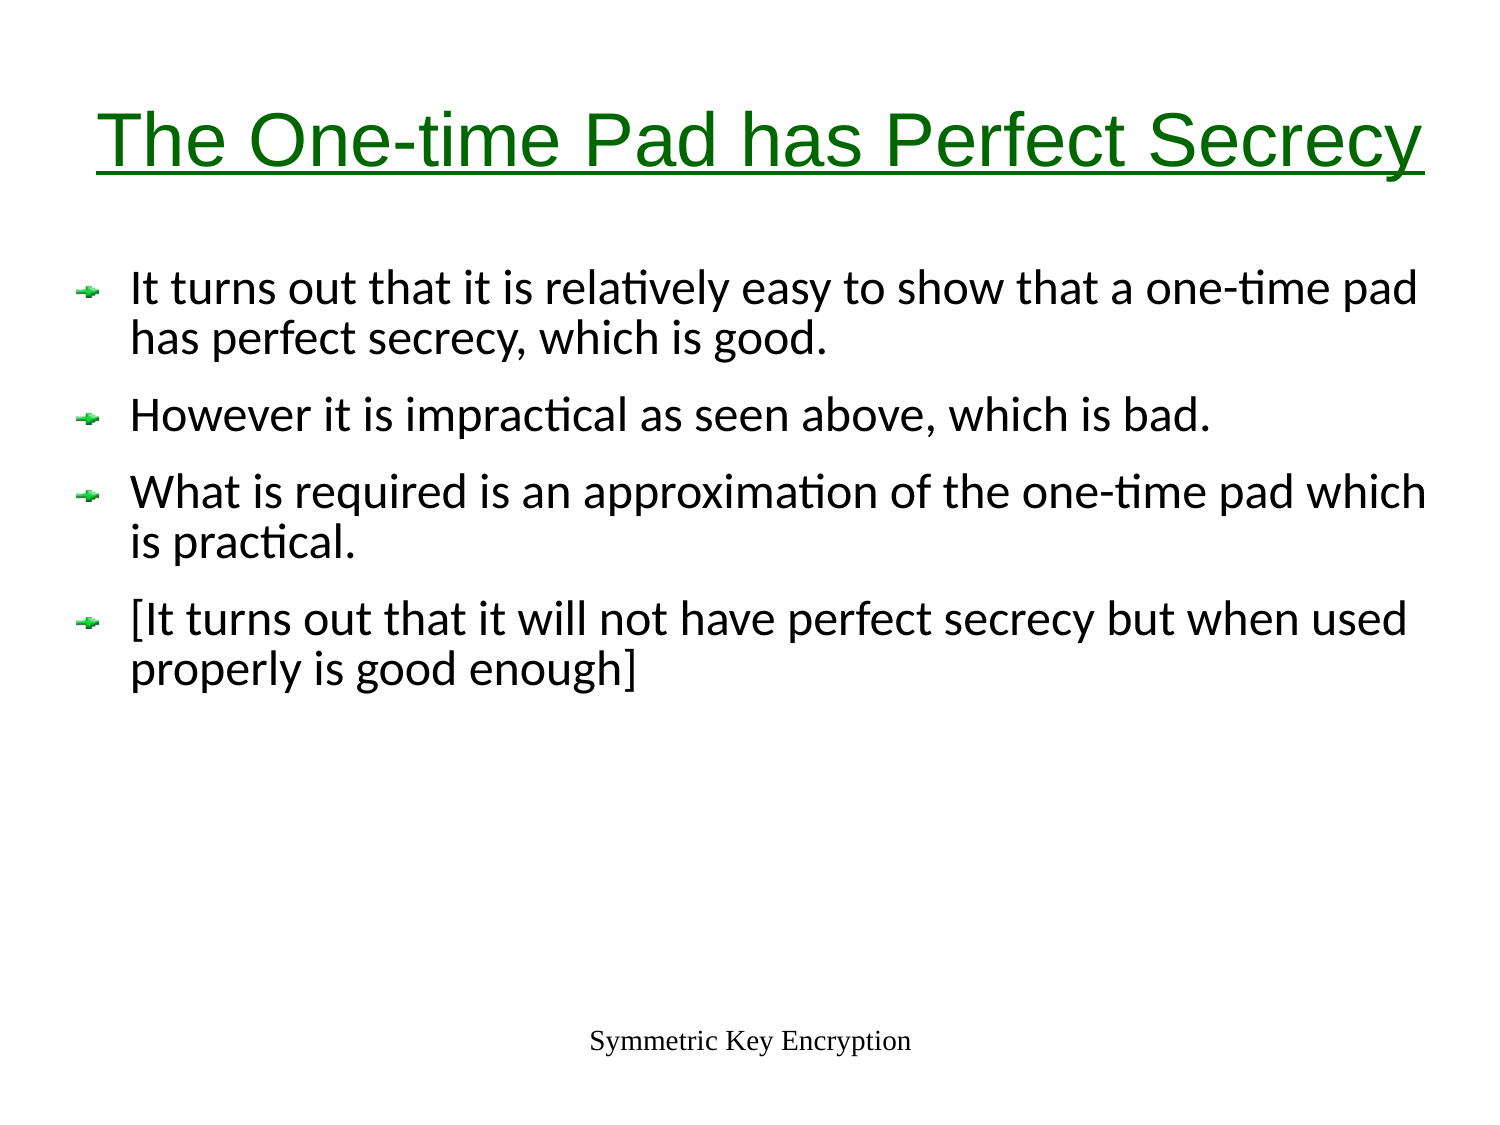

# The One-time Pad has Perfect Secrecy
It turns out that it is relatively easy to show that a one-time pad has perfect secrecy, which is good.
However it is impractical as seen above, which is bad.
What is required is an approximation of the one-time pad which is practical.
[It turns out that it will not have perfect secrecy but when used properly is good enough]
Symmetric Key Encryption